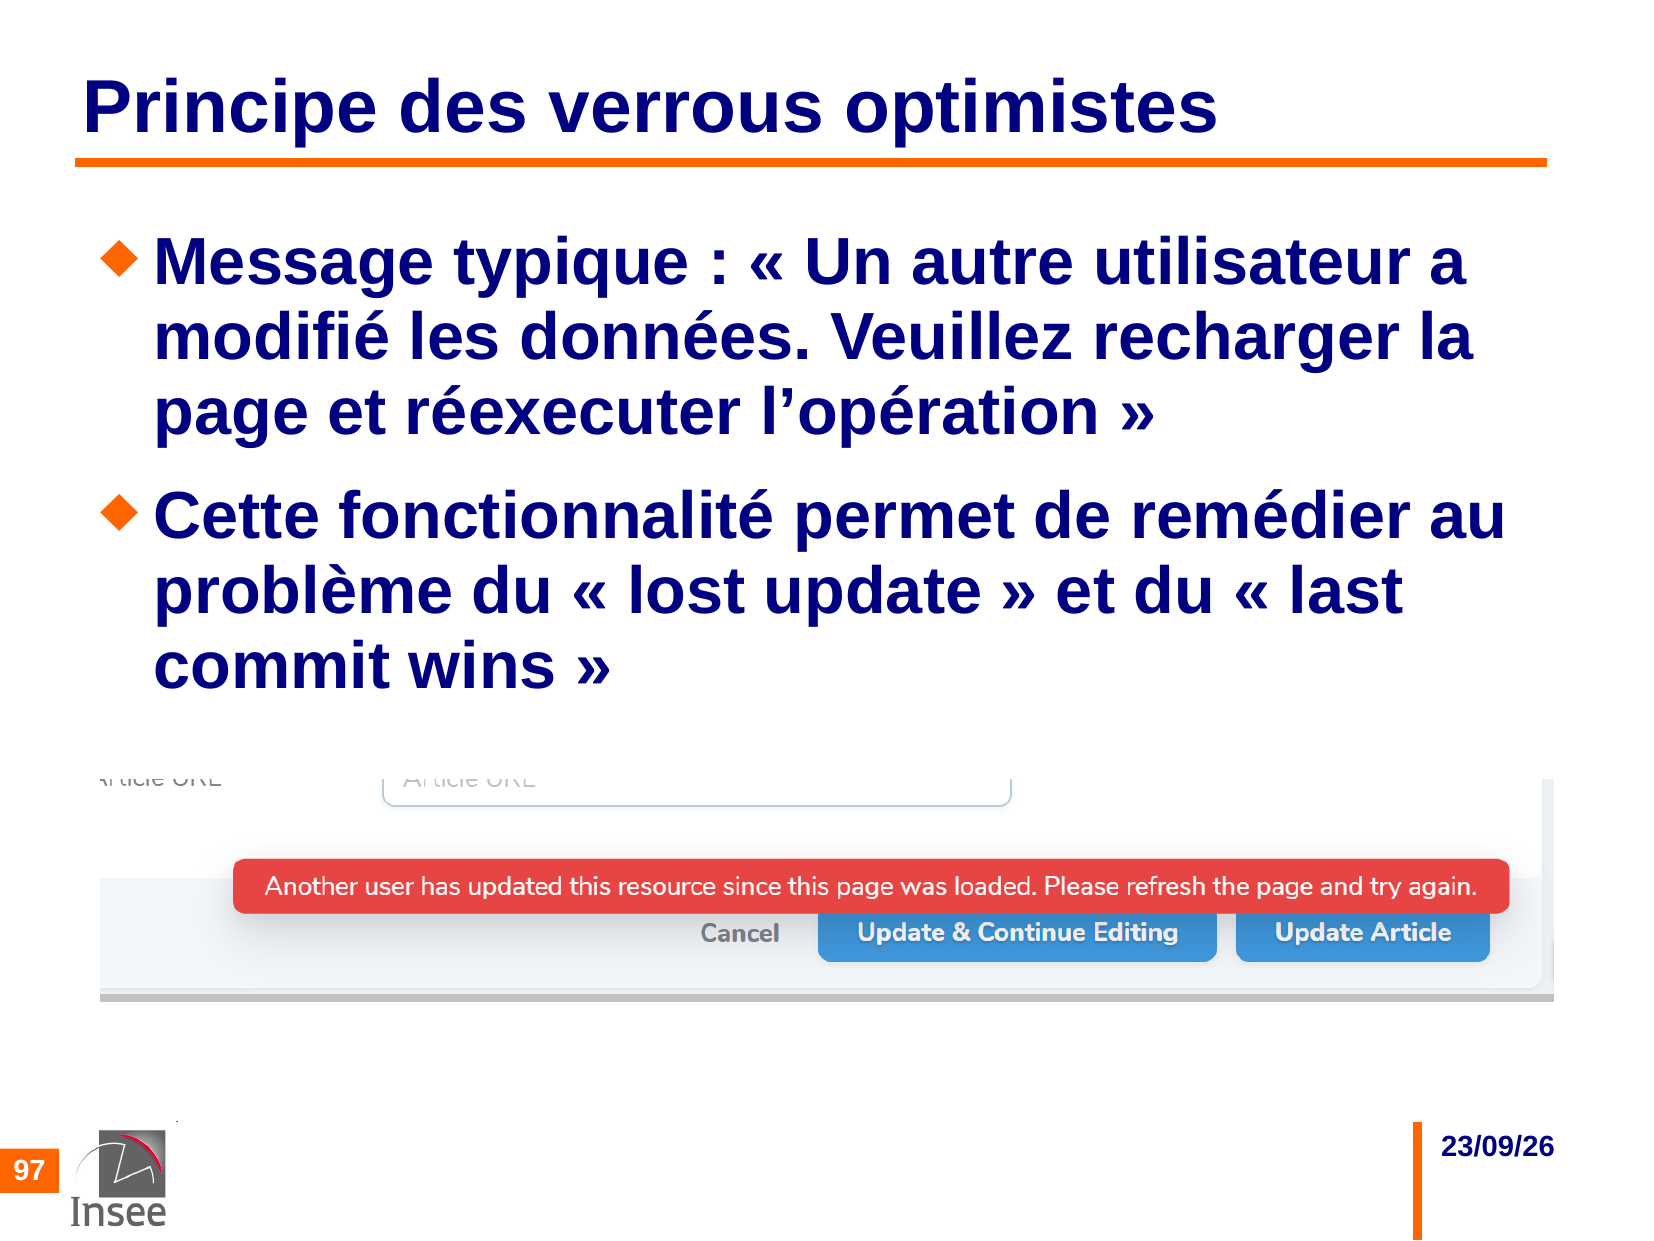

# Principe des verrous optimistes
Message typique : « Un autre utilisateur a modifié les données. Veuillez recharger la page et réexecuter l’opération »
Cette fonctionnalité permet de remédier au problème du « lost update » et du « last commit wins »
97